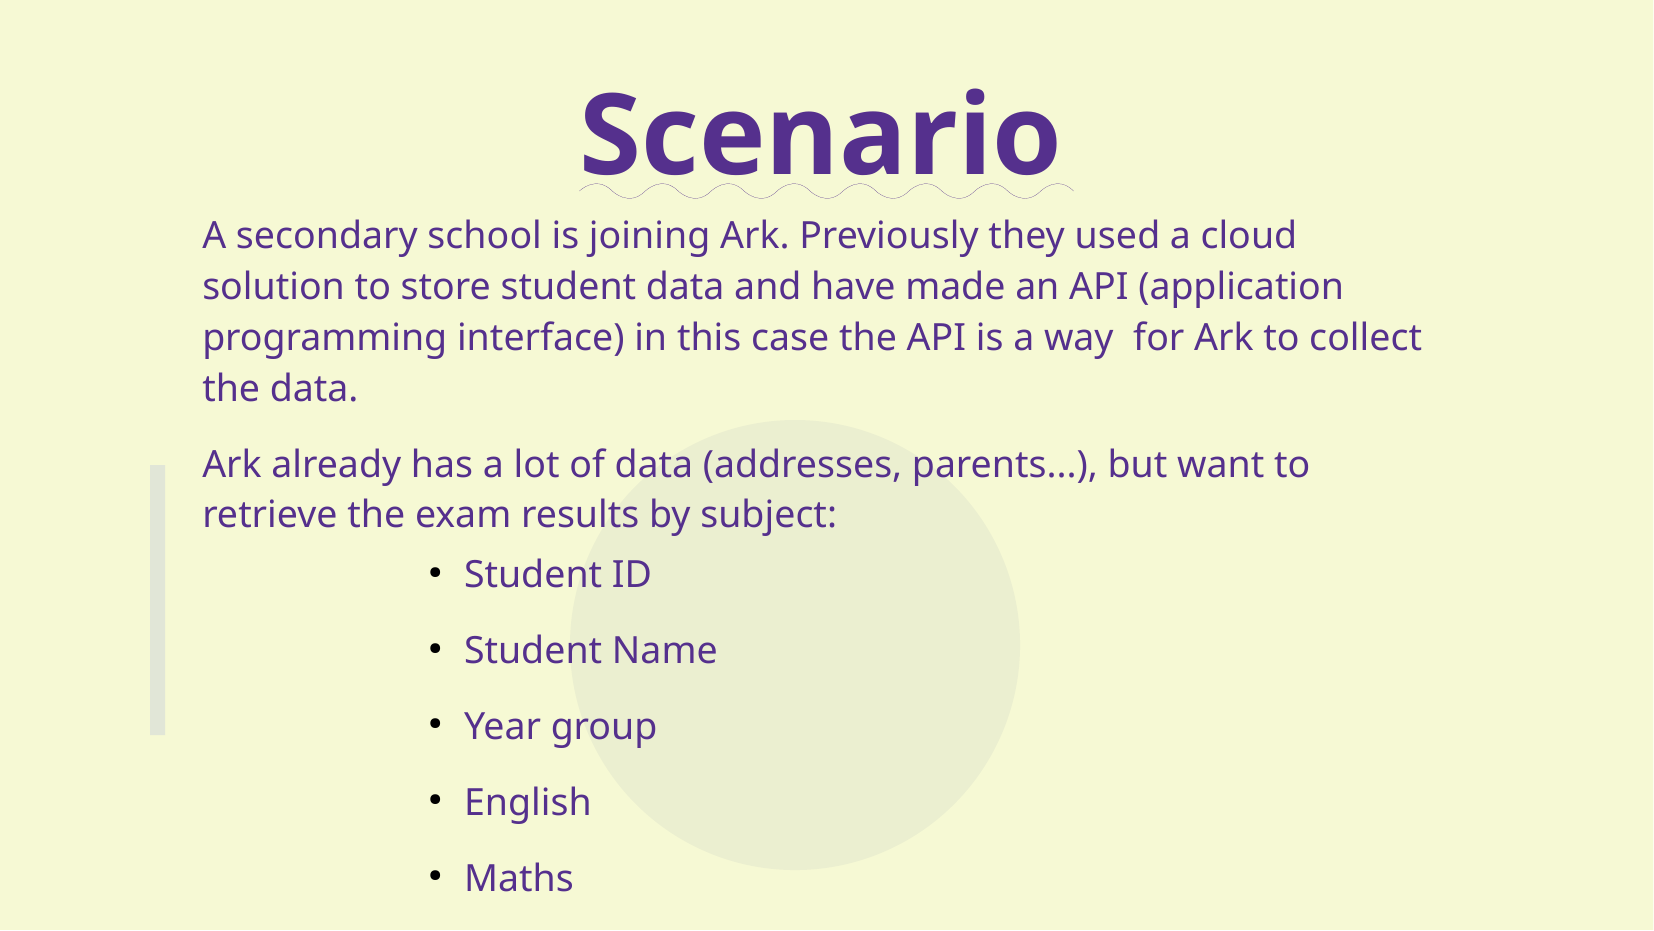

# Scenario
A secondary school is joining Ark. Previously they used a cloud solution to store student data and have made an API (application programming interface) in this case the API is a way for Ark to collect the data.
Ark already has a lot of data (addresses, parents...), but want to retrieve the exam results by subject:
Student ID
Student Name
Year group
English
Maths
History
Computer Science
Science
Group